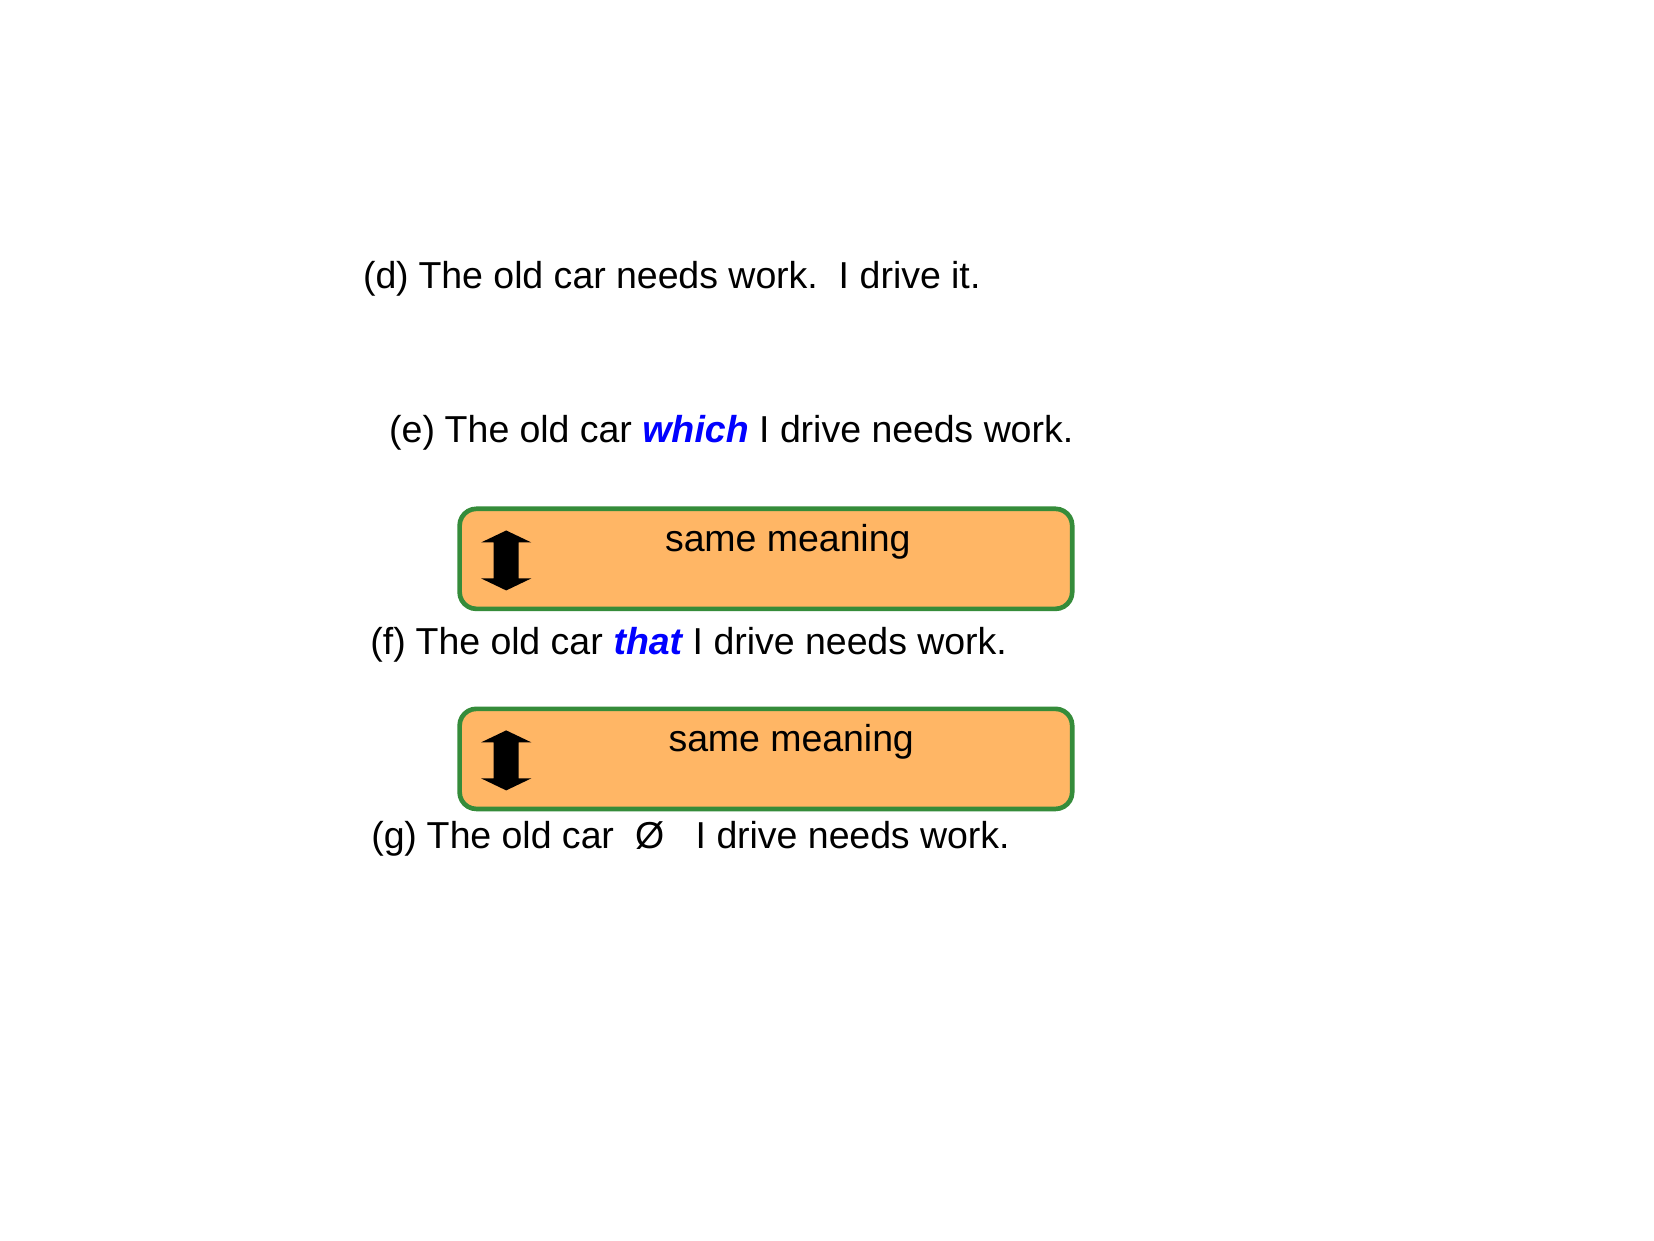

12-4 USING WHICH AND THAT IN ADJECTIVE CLAUSES
(d) The old car needs work. I drive it.
(e) The old car which I drive needs work.
same meaning
(f) The old car that I drive needs work.
same meaning
(g) The old car Ø I drive needs work.